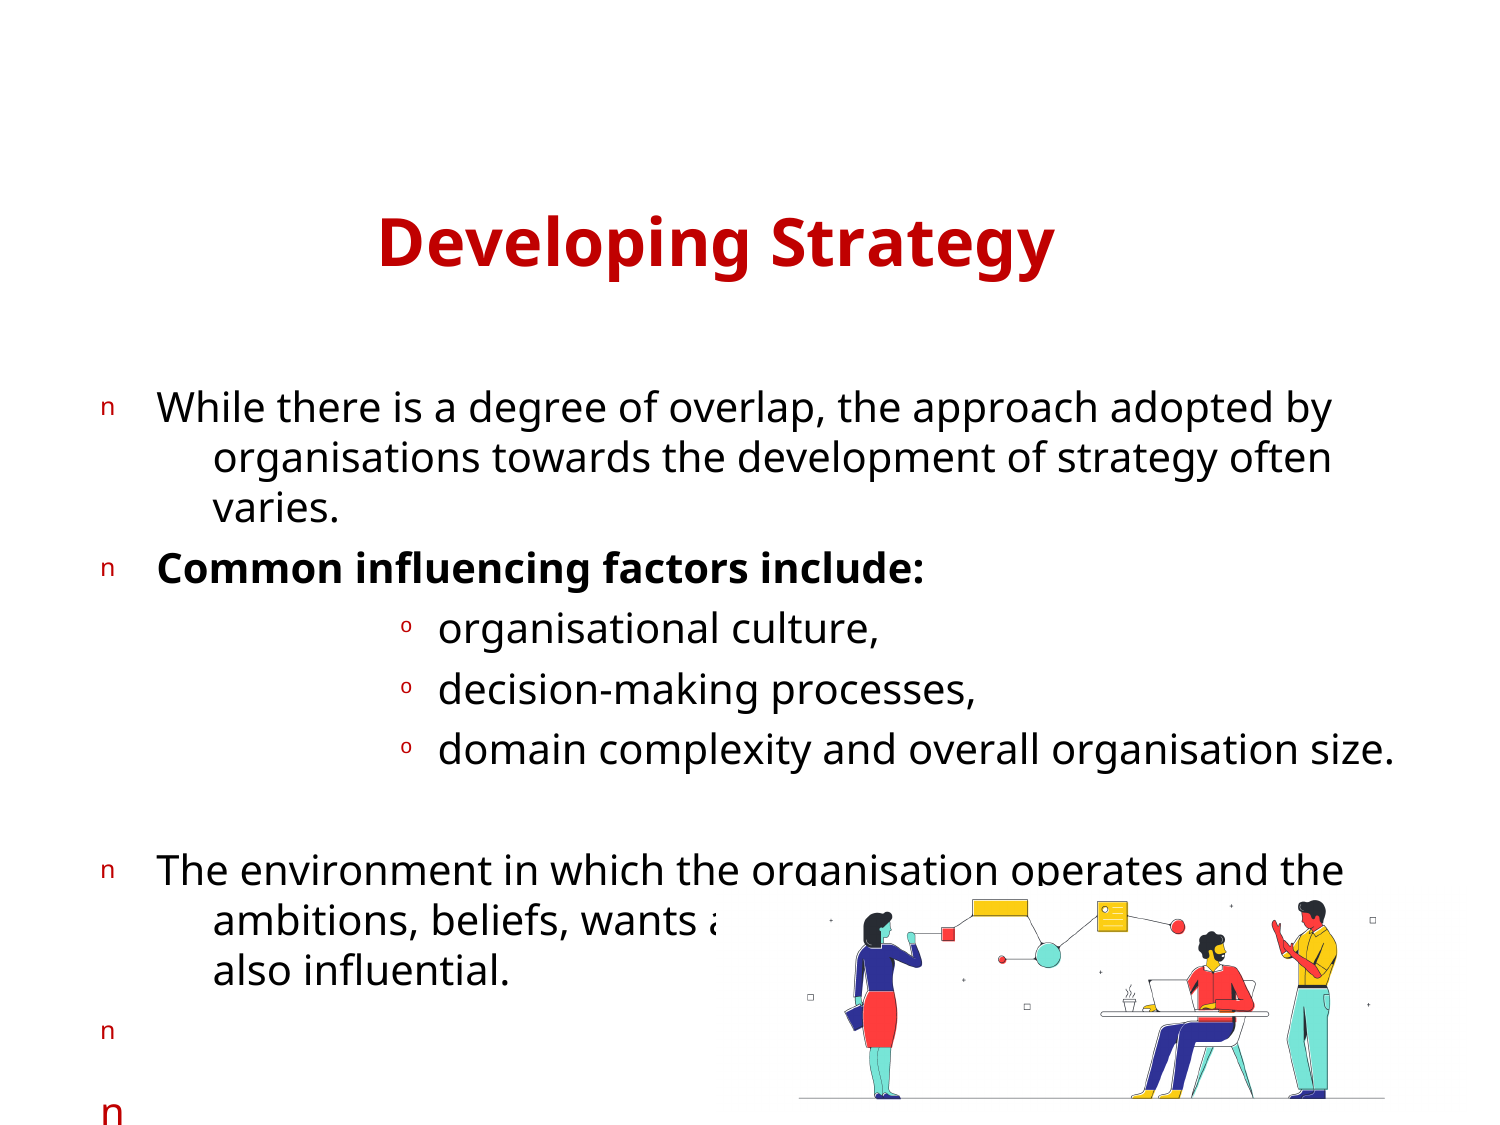

# Developing Strategy
While there is a degree of overlap, the approach adopted by organisations towards the development of strategy often varies.
Common influencing factors include:
organisational culture,
decision-making processes,
domain complexity and overall organisation size.
The environment in which the organisation operates and the ambitions, beliefs, wants and needs of key stakeholders are also influential.